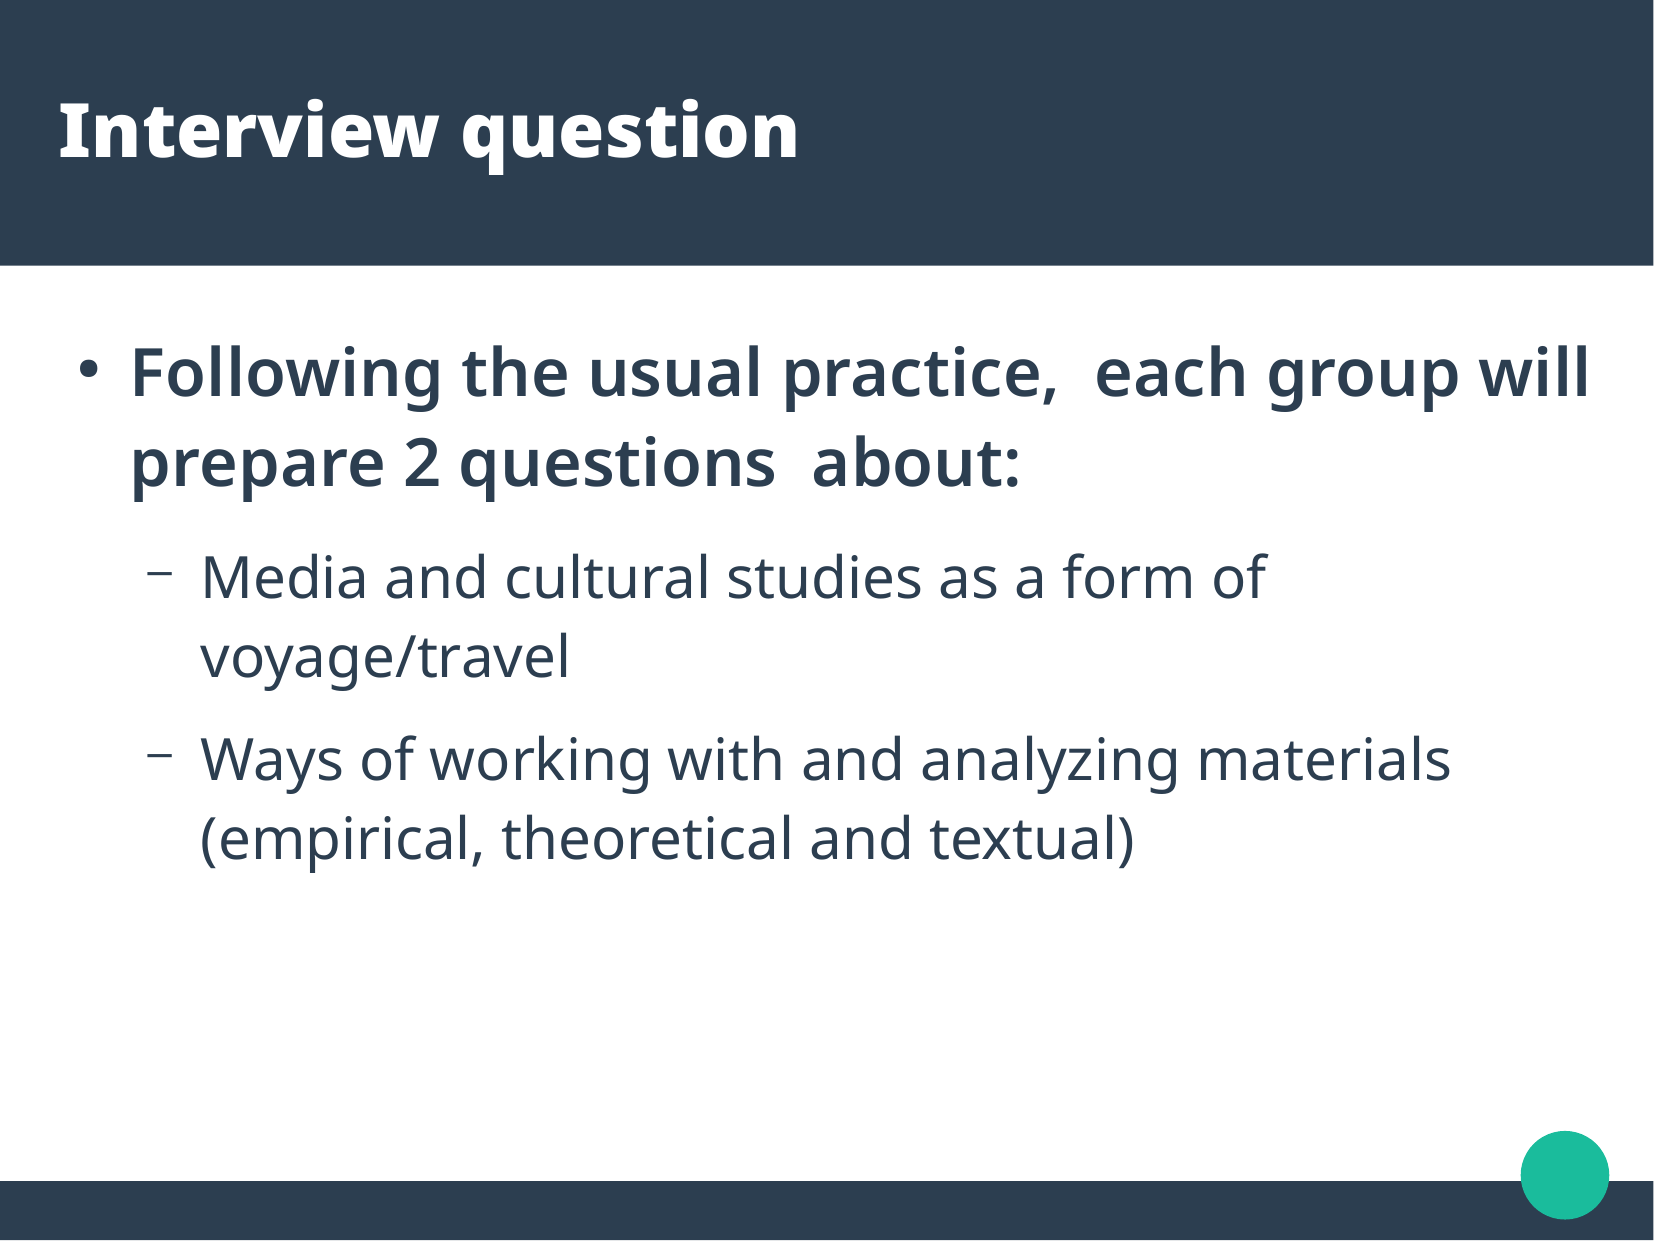

# Interview question
Following the usual practice, each group will prepare 2 questions about:
Media and cultural studies as a form of voyage/travel
Ways of working with and analyzing materials (empirical, theoretical and textual)